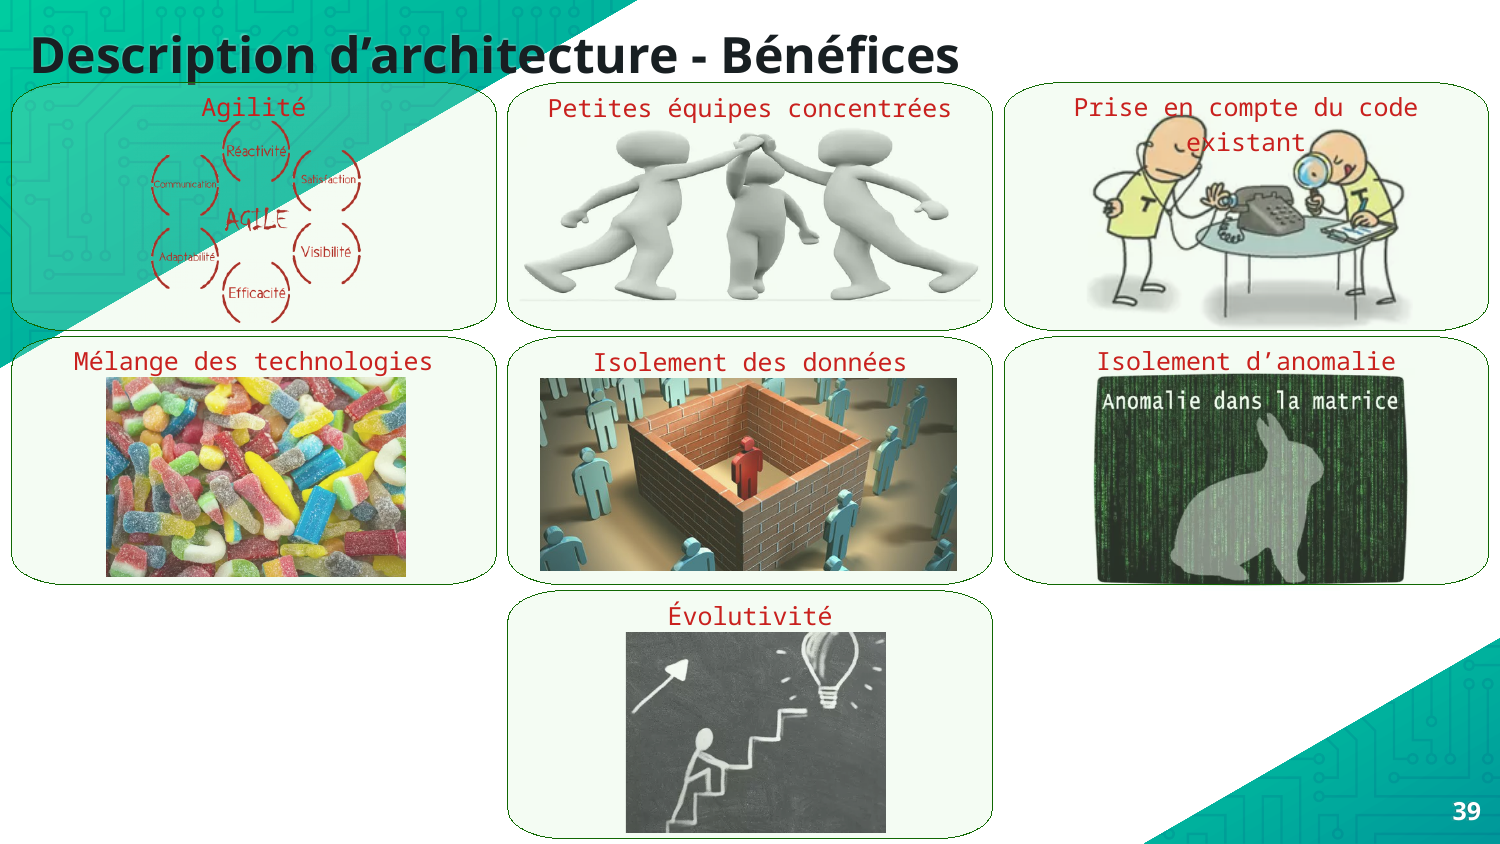

# Description d’architecture - Bénéfices
Agilité
Petites équipes concentrées
Prise en compte du code existant
Mélange des technologies
Isolement des données
Isolement d’anomalie
Évolutivité